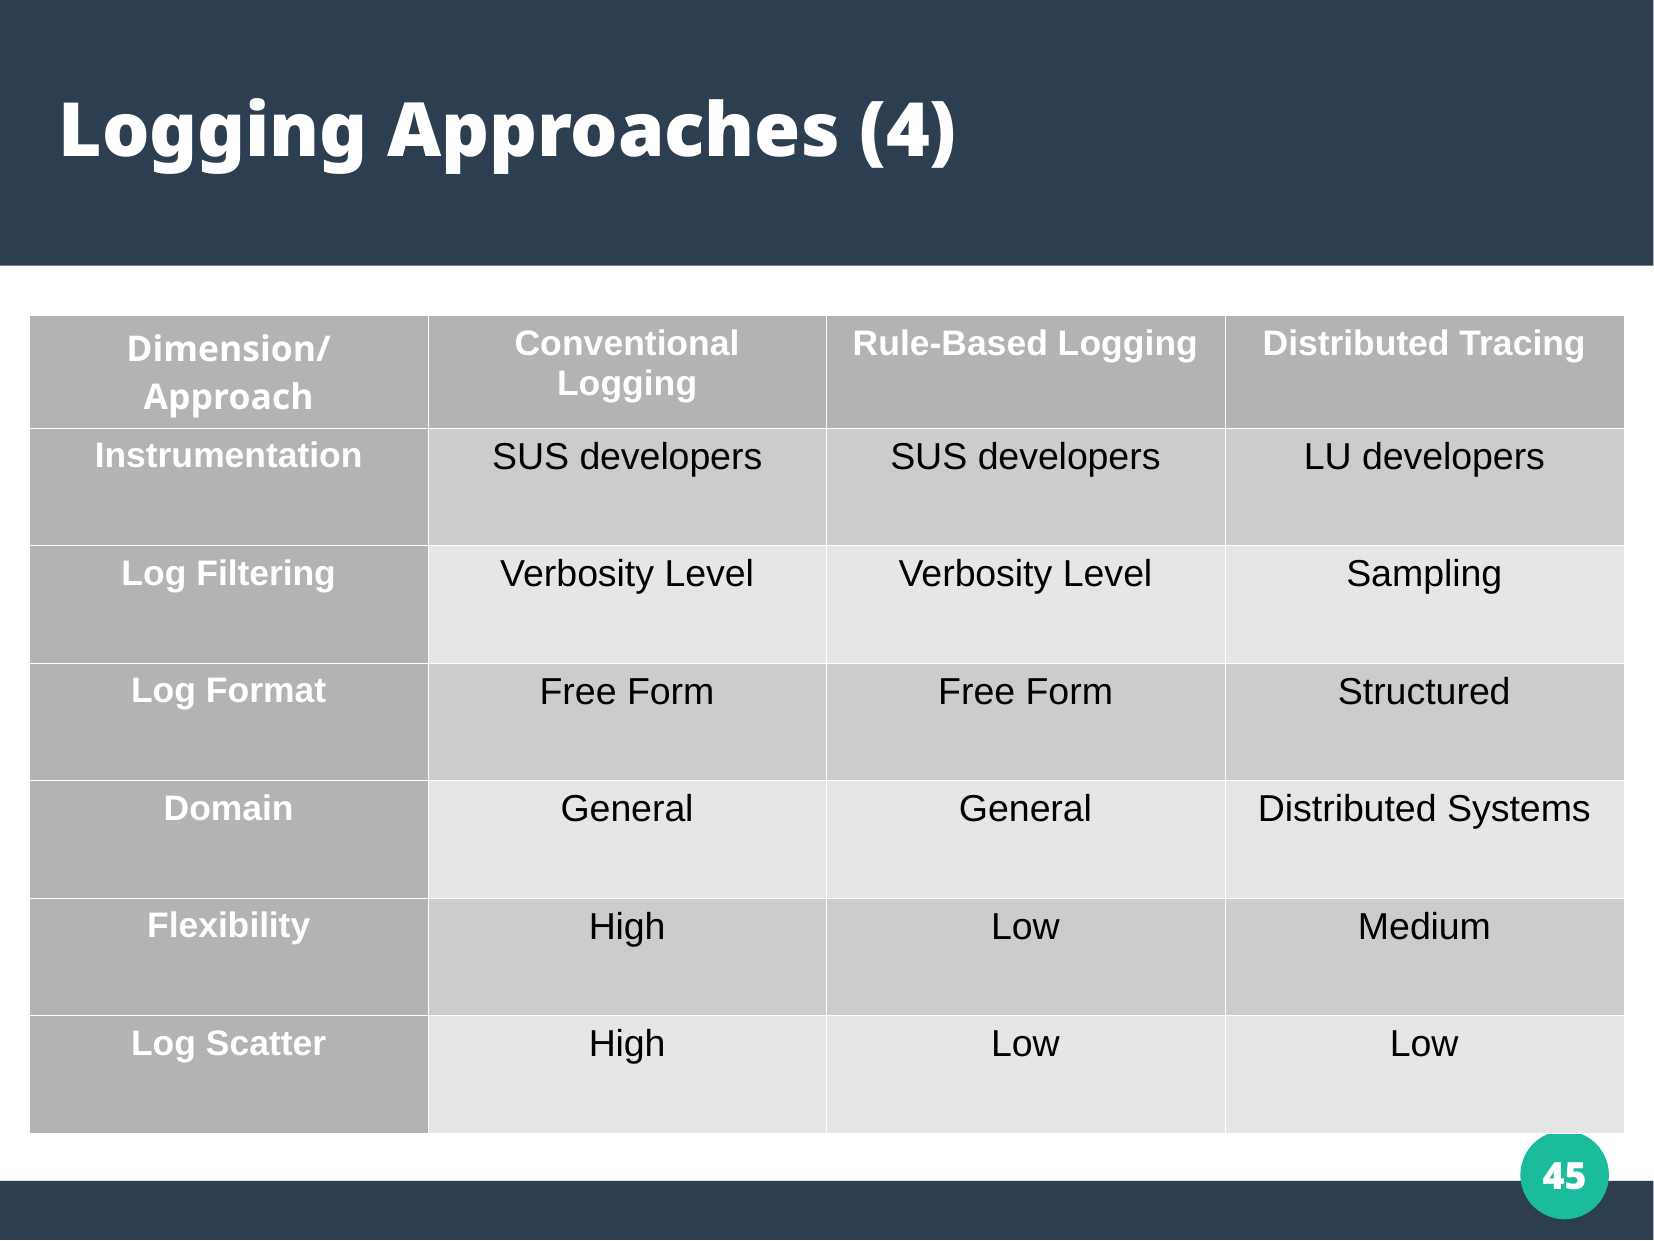

# Logging Approaches (4)
| Dimension/Approach | Conventional Logging | Rule-Based Logging | Distributed Tracing |
| --- | --- | --- | --- |
| Instrumentation | SUS developers | SUS developers | LU developers |
| Log Filtering | Verbosity Level | Verbosity Level | Sampling |
| Log Format | Free Form | Free Form | Structured |
| Domain | General | General | Distributed Systems |
| Flexibility | High | Low | Medium |
| Log Scatter | High | Low | Low |
45